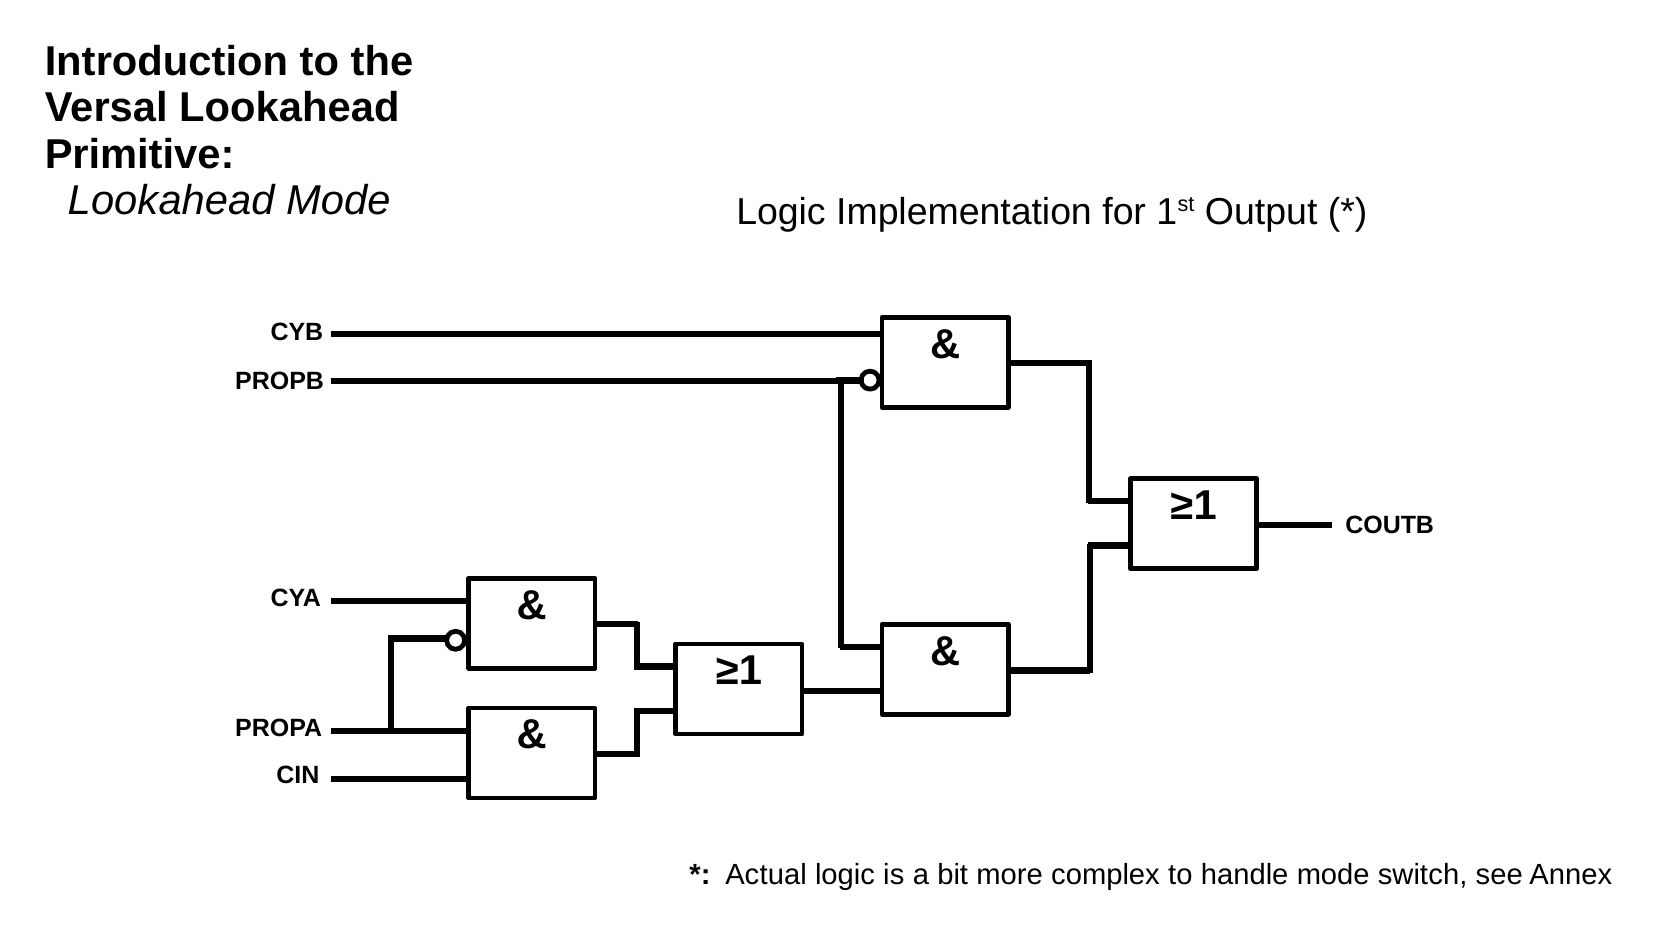

Introduction to the
Versal Lookahead Primitive:
 Lookahead Mode
Logic Implementation for 1st Output (*)
CYB
&
PROPB
≥1
COUTB
CYA
&
&
≥1
PROPA
&
CIN
*: Actual logic is a bit more complex to handle mode switch, see Annex